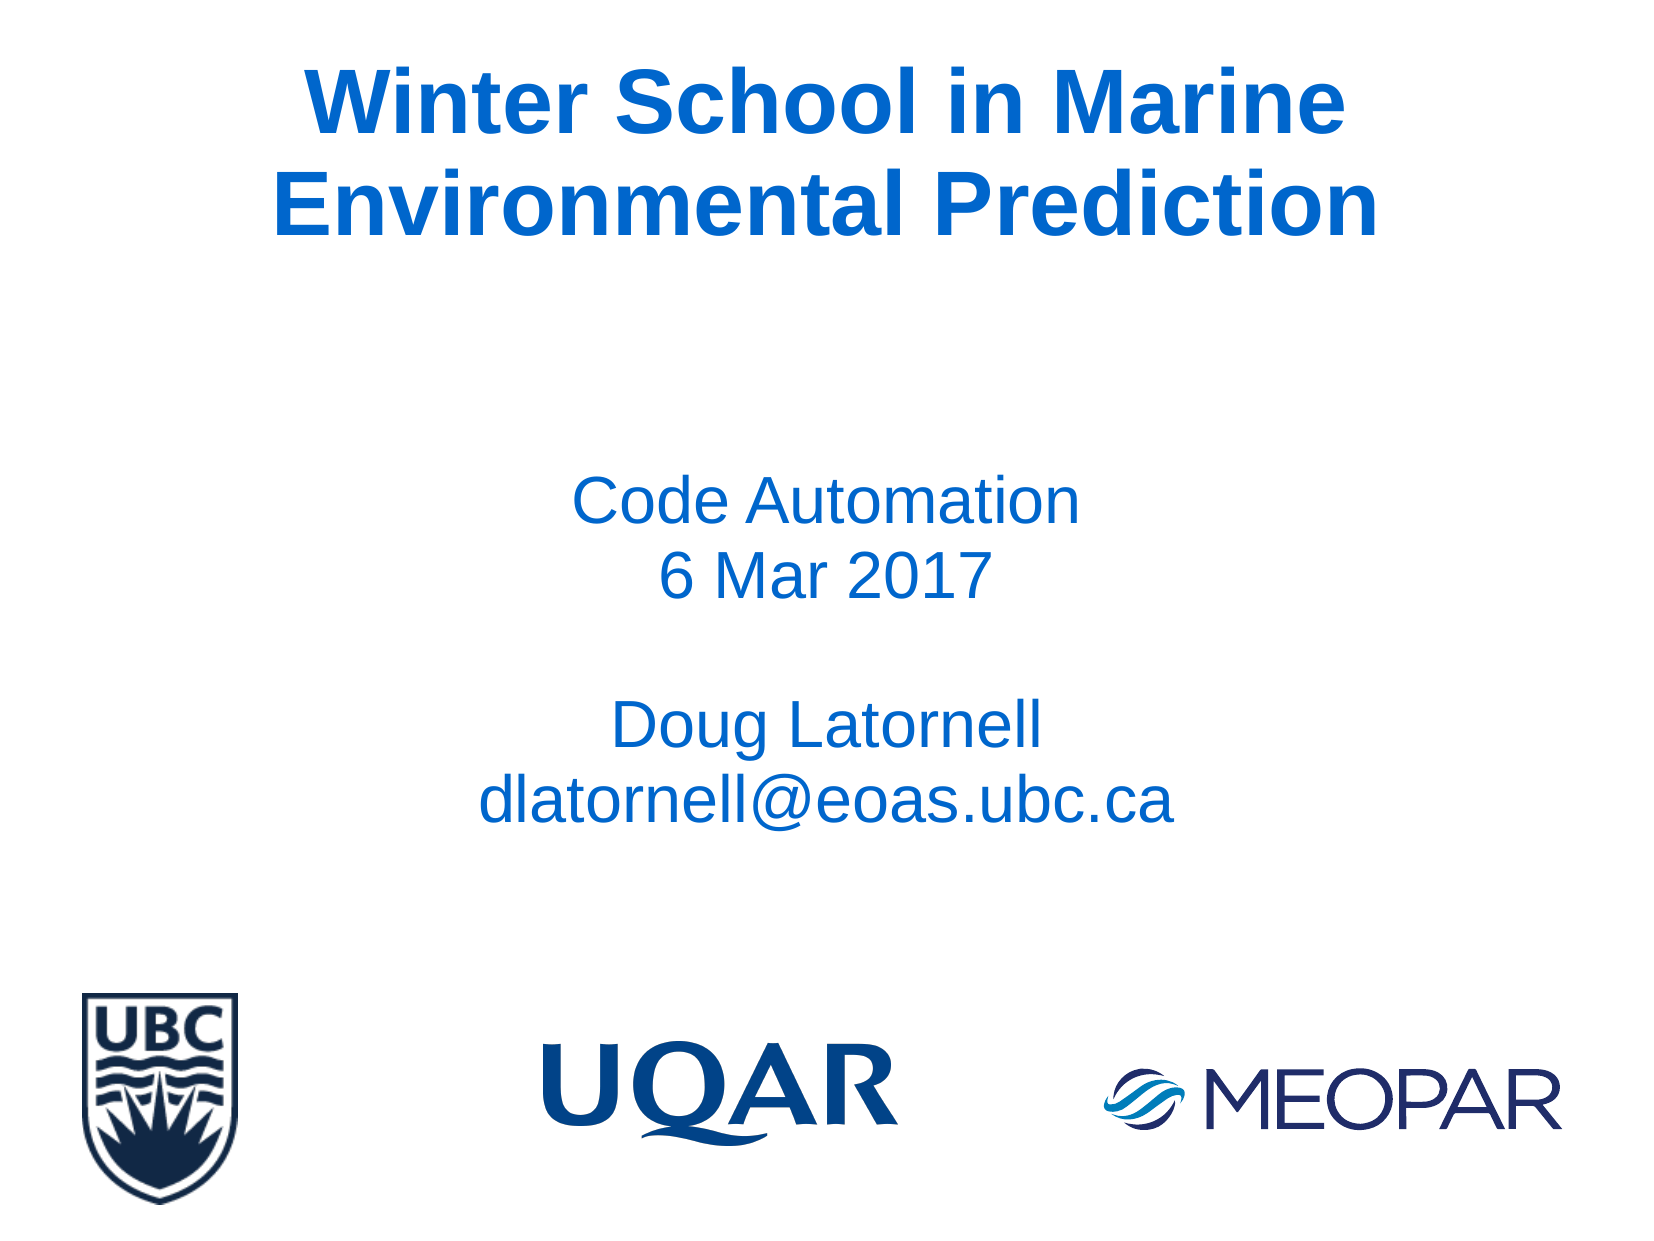

# Winter School in Marine Environmental Prediction
Code Automation
6 Mar 2017
Doug Latornell
dlatornell@eoas.ubc.ca